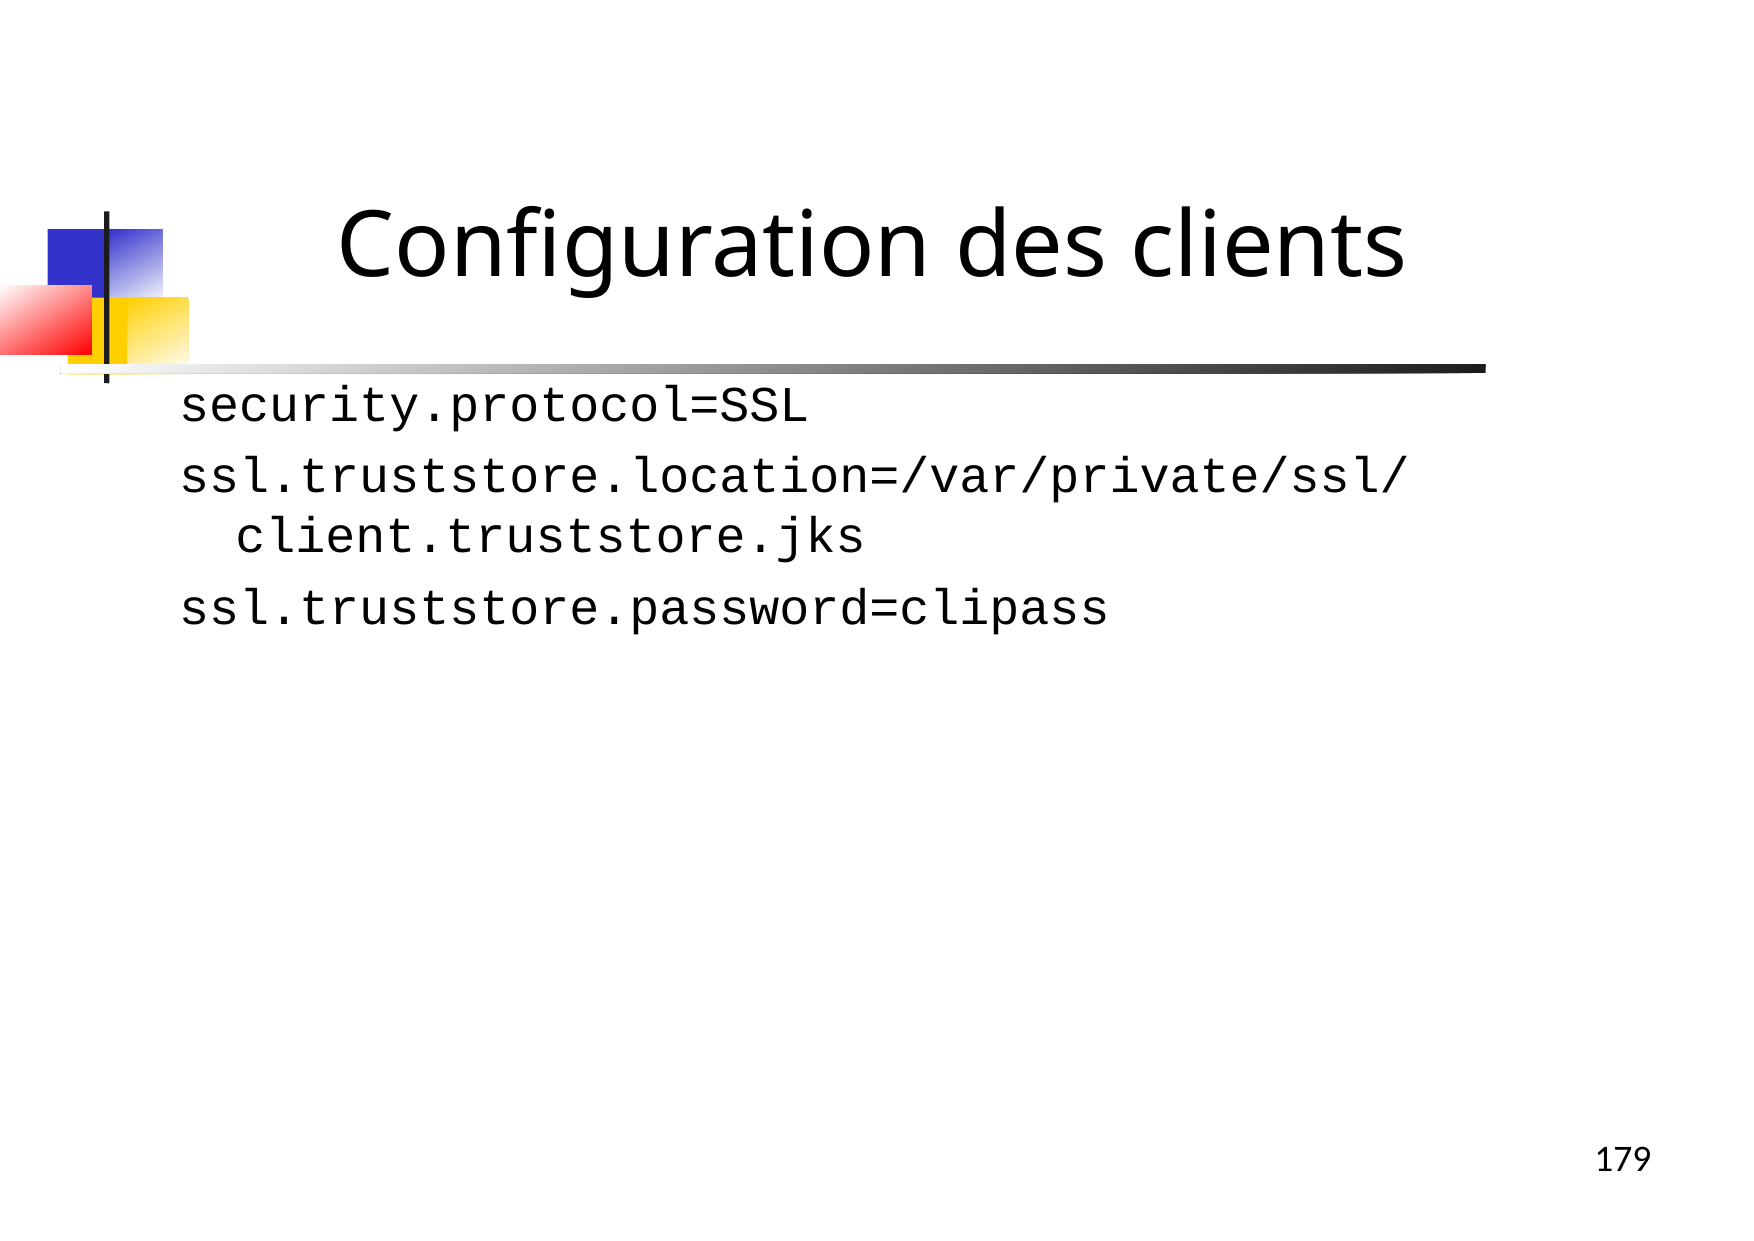

# Configuration des clients
security.protocol=SSL
ssl.truststore.location=/var/private/ssl/client.truststore.jks
ssl.truststore.password=clipass